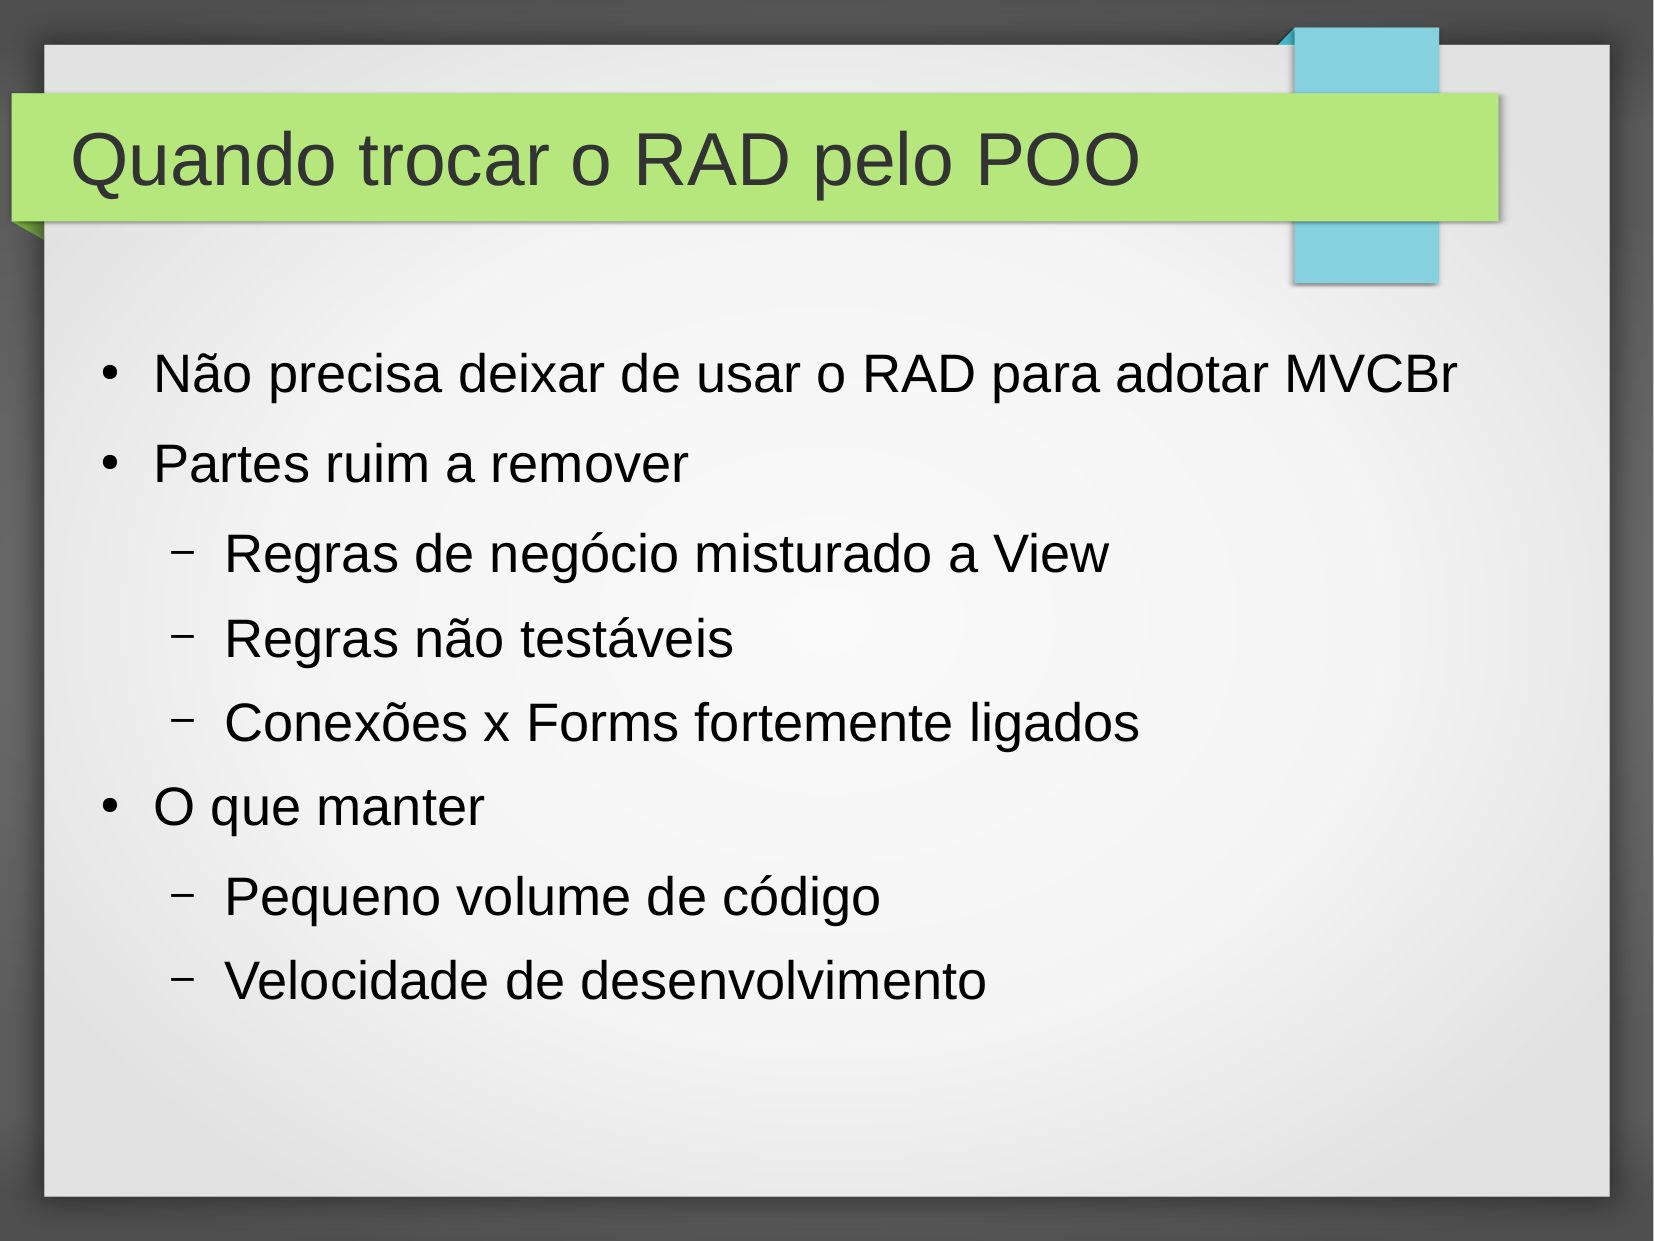

# Quando trocar o RAD pelo POO
Não precisa deixar de usar o RAD para adotar MVCBr
Partes ruim a remover
Regras de negócio misturado a View
Regras não testáveis
Conexões x Forms fortemente ligados
O que manter
Pequeno volume de código
Velocidade de desenvolvimento